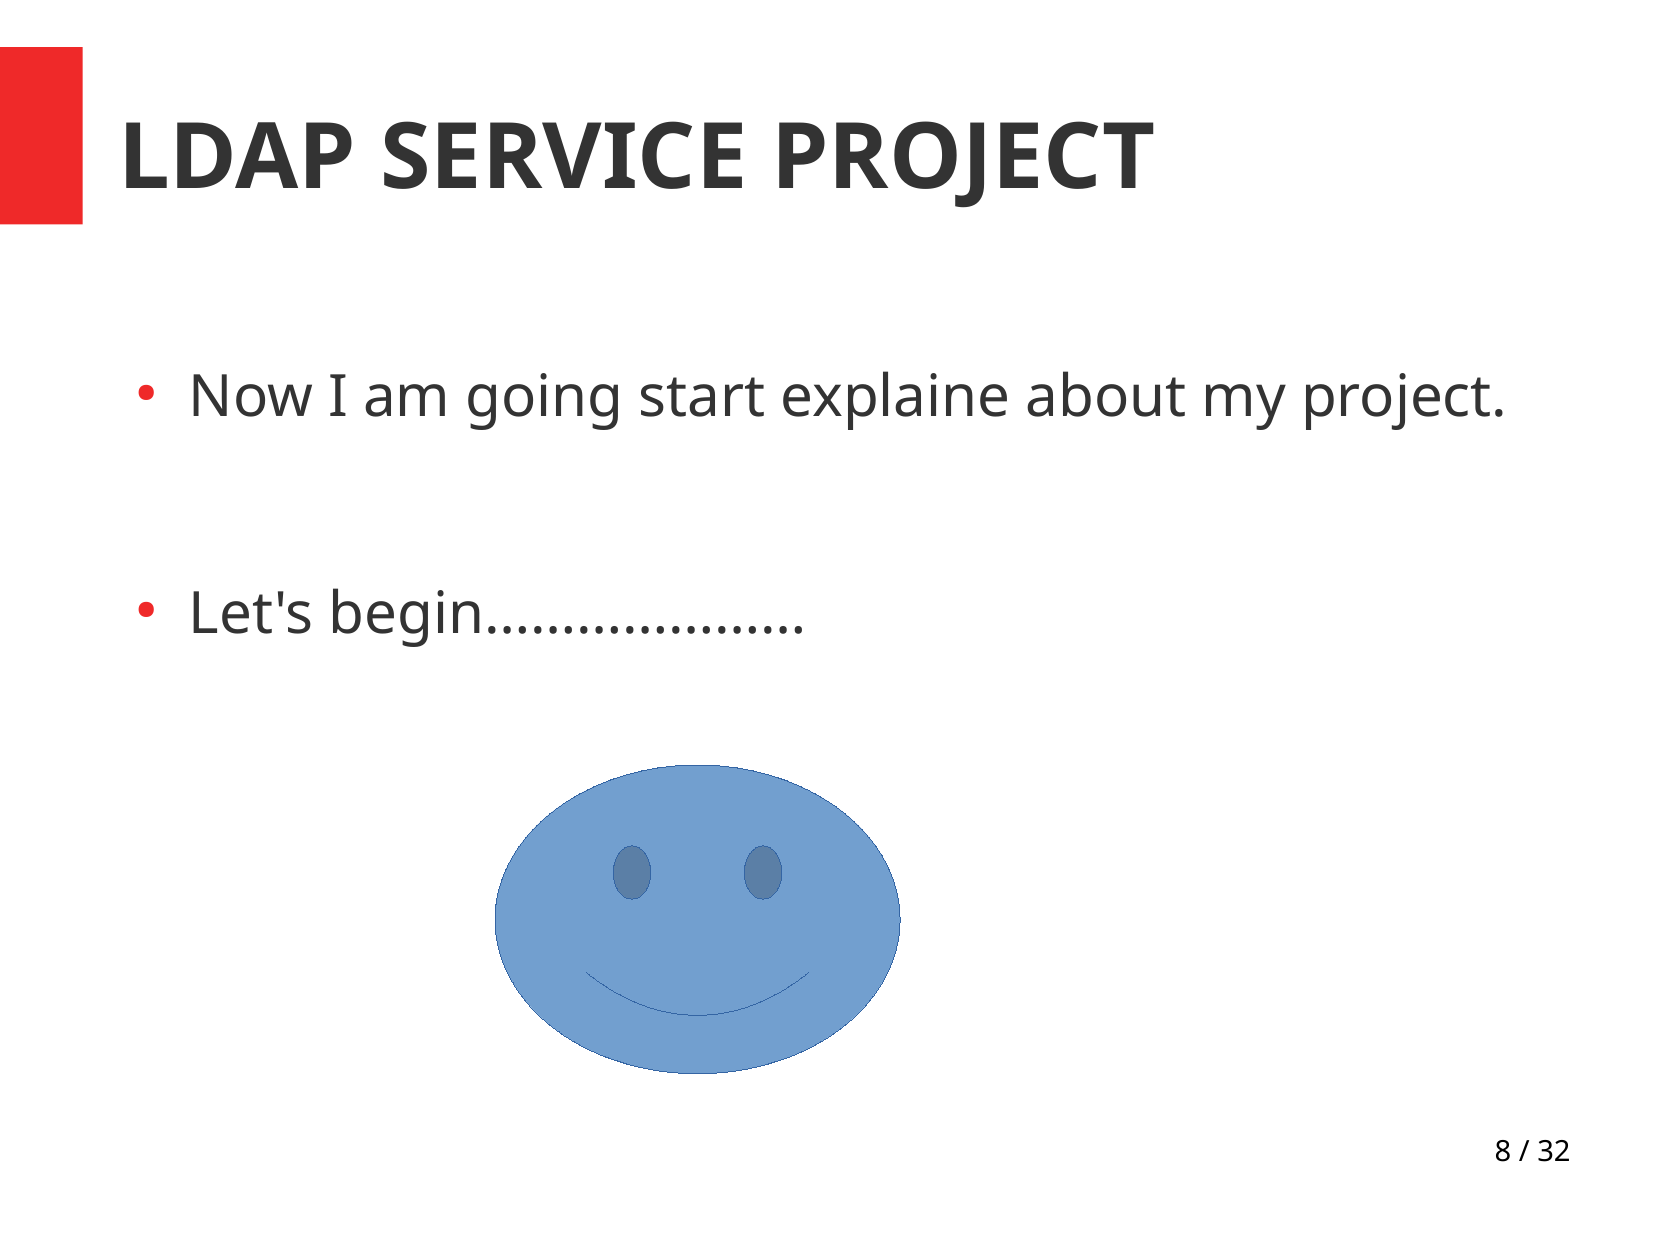

# LDAP SERVICE PROJECT
Now I am going start explaine about my project.
Let's begin…………………
8